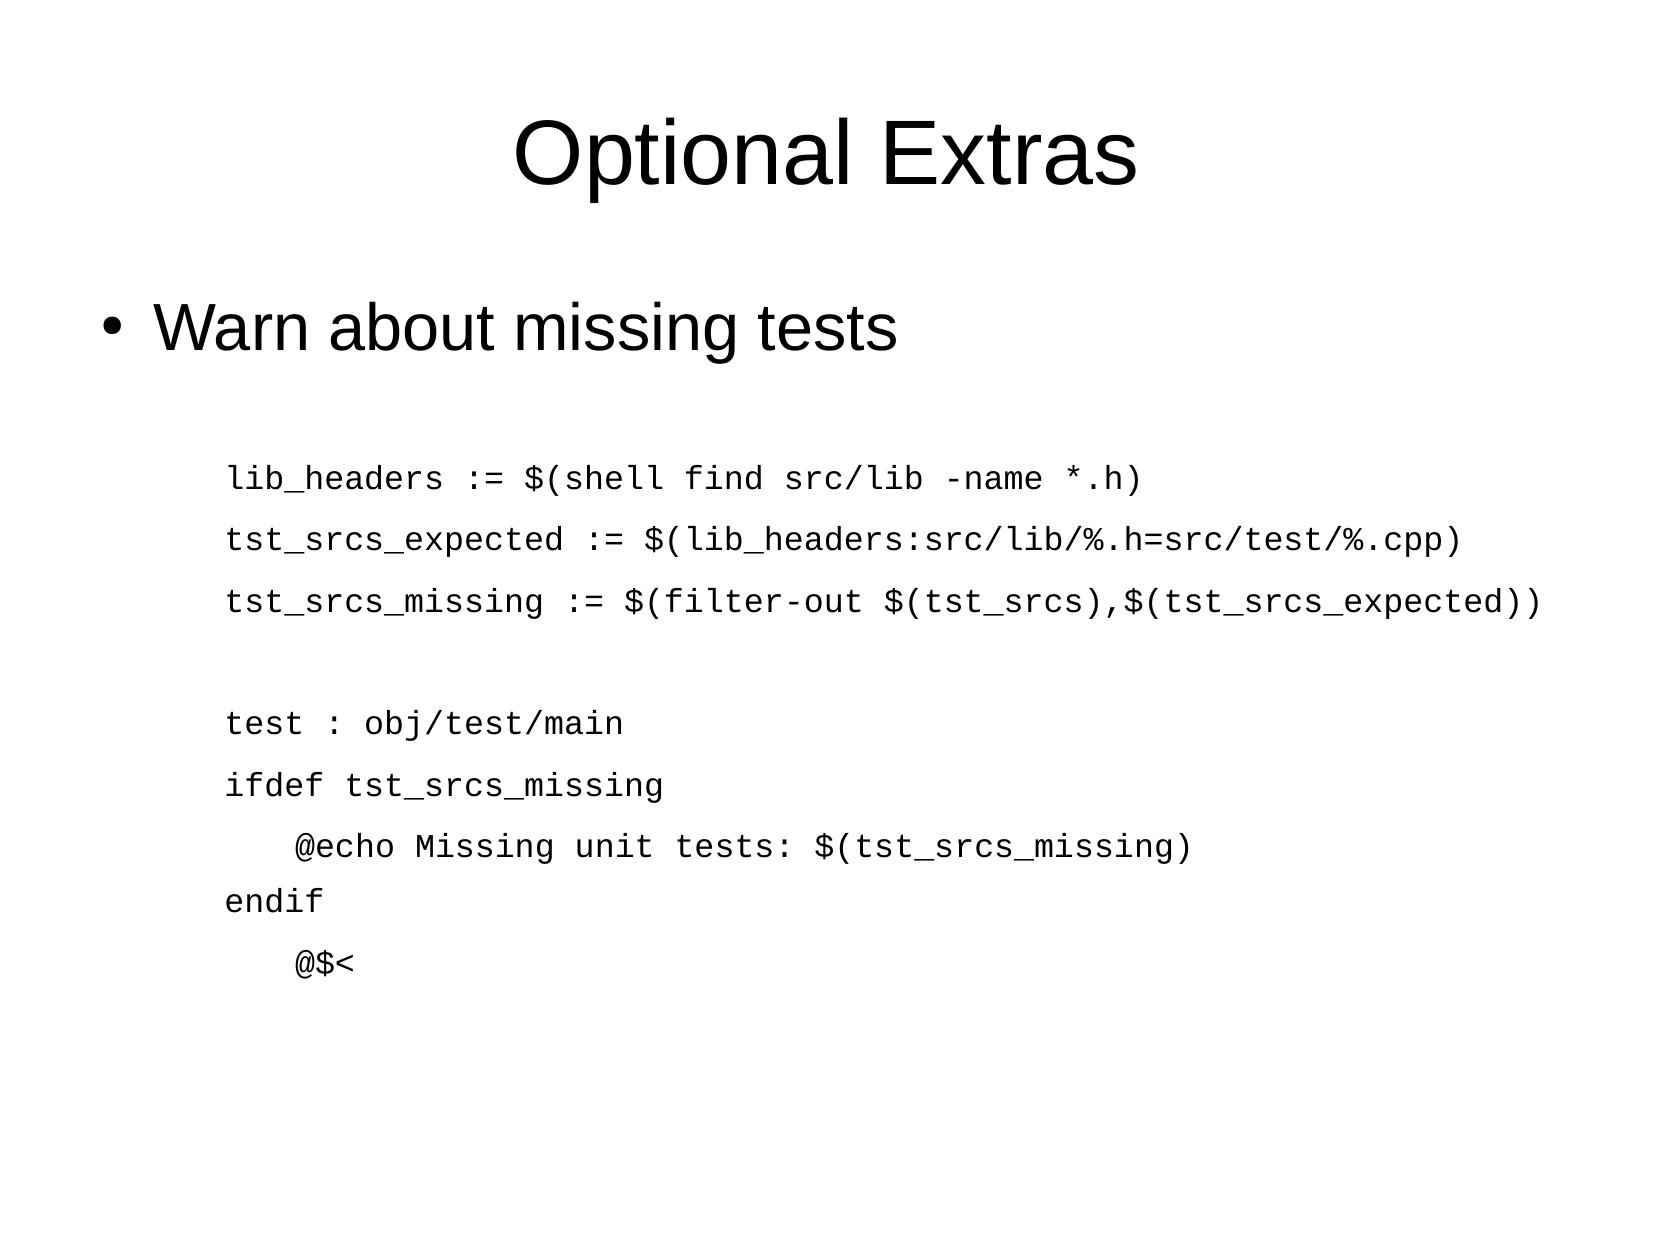

# Optional Extras
Warn about missing tests
lib_headers := $(shell find src/lib -name *.h)
tst_srcs_expected := $(lib_headers:src/lib/%.h=src/test/%.cpp)
tst_srcs_missing := $(filter-out $(tst_srcs),$(tst_srcs_expected))
test : obj/test/main
ifdef tst_srcs_missing
@echo Missing unit tests: $(tst_srcs_missing)
endif
@$<